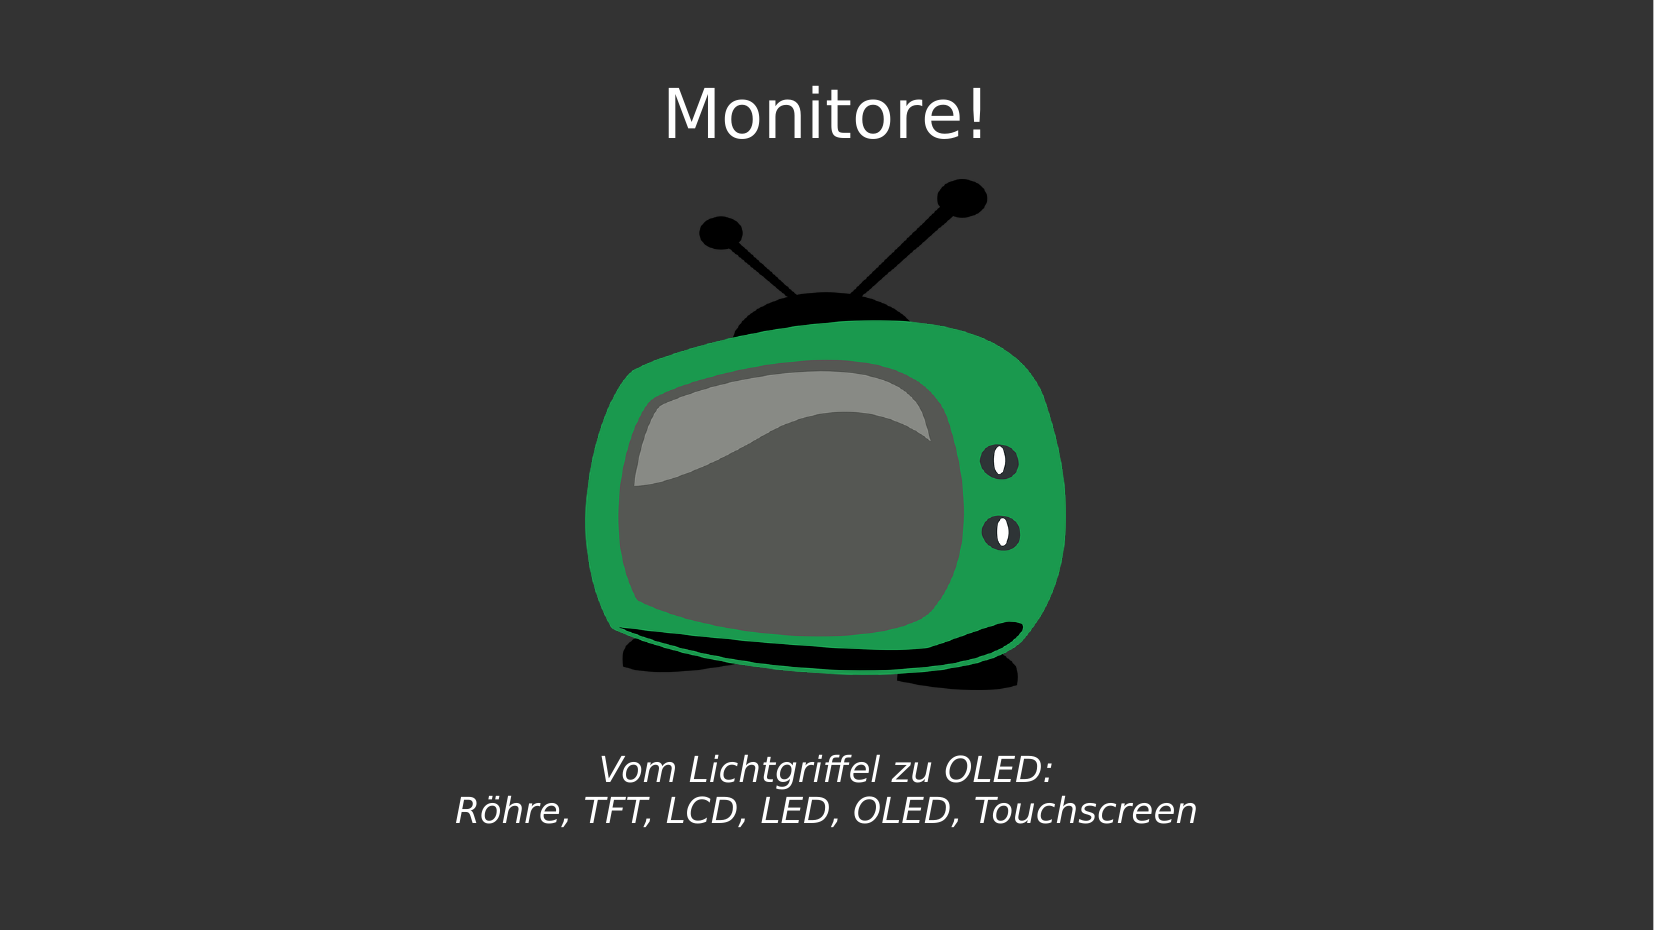

# Monitore!
Vom Lichtgriffel zu OLED:
Röhre, TFT, LCD, LED, OLED, Touchscreen